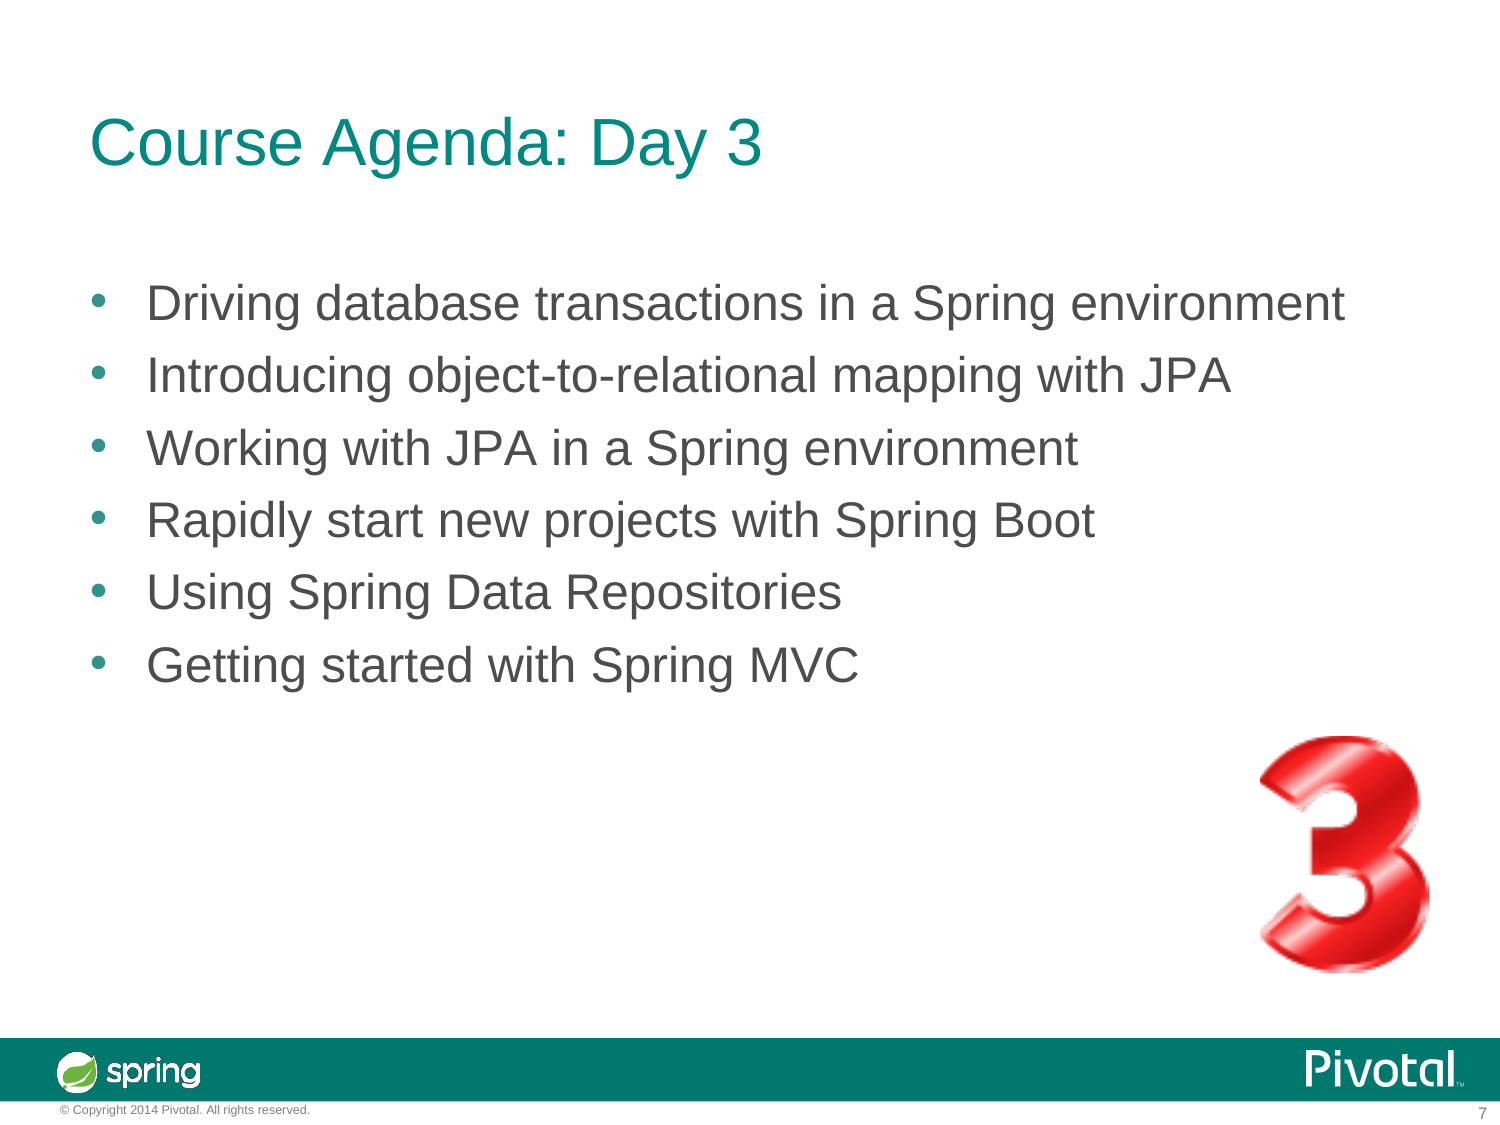

# Course Agenda: Day 3
Driving database transactions in a Spring environment
Introducing object-to-relational mapping with JPA
Working with JPA in a Spring environment
Rapidly start new projects with Spring Boot
Using Spring Data Repositories
Getting started with Spring MVC